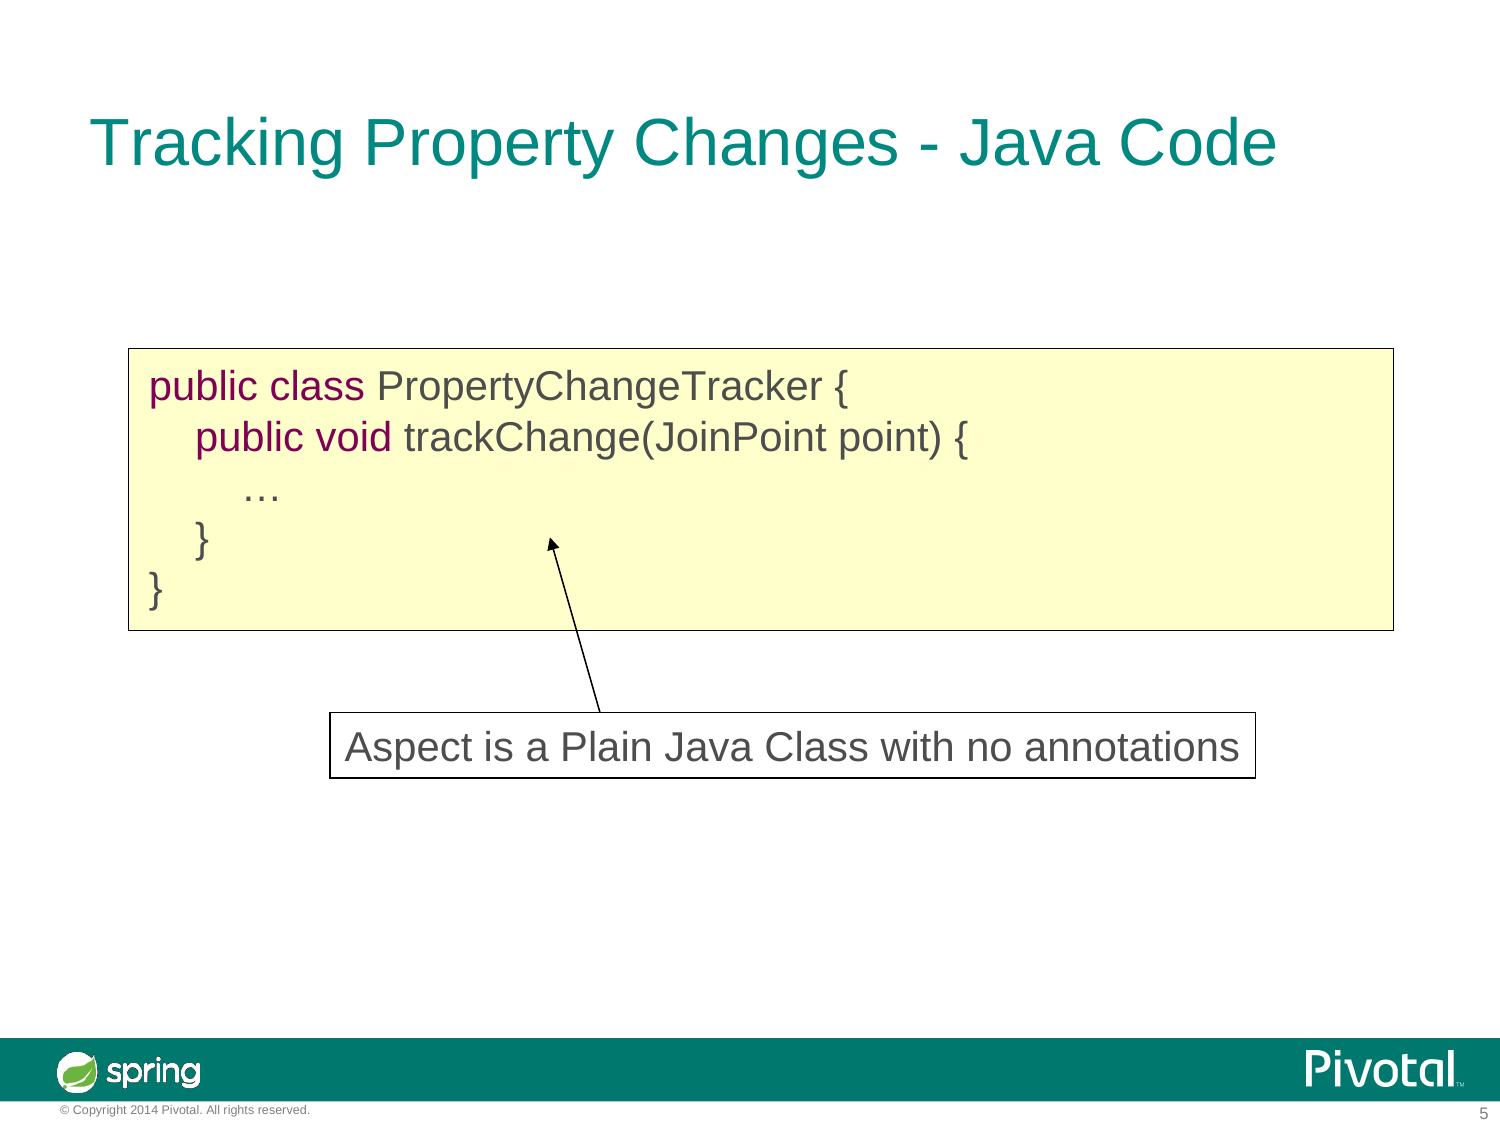

# Tracking Property Changes - Java Code
public class PropertyChangeTracker {
 public void trackChange(JoinPoint point) {
 …
 }
}
Aspect is a Plain Java Class with no annotations